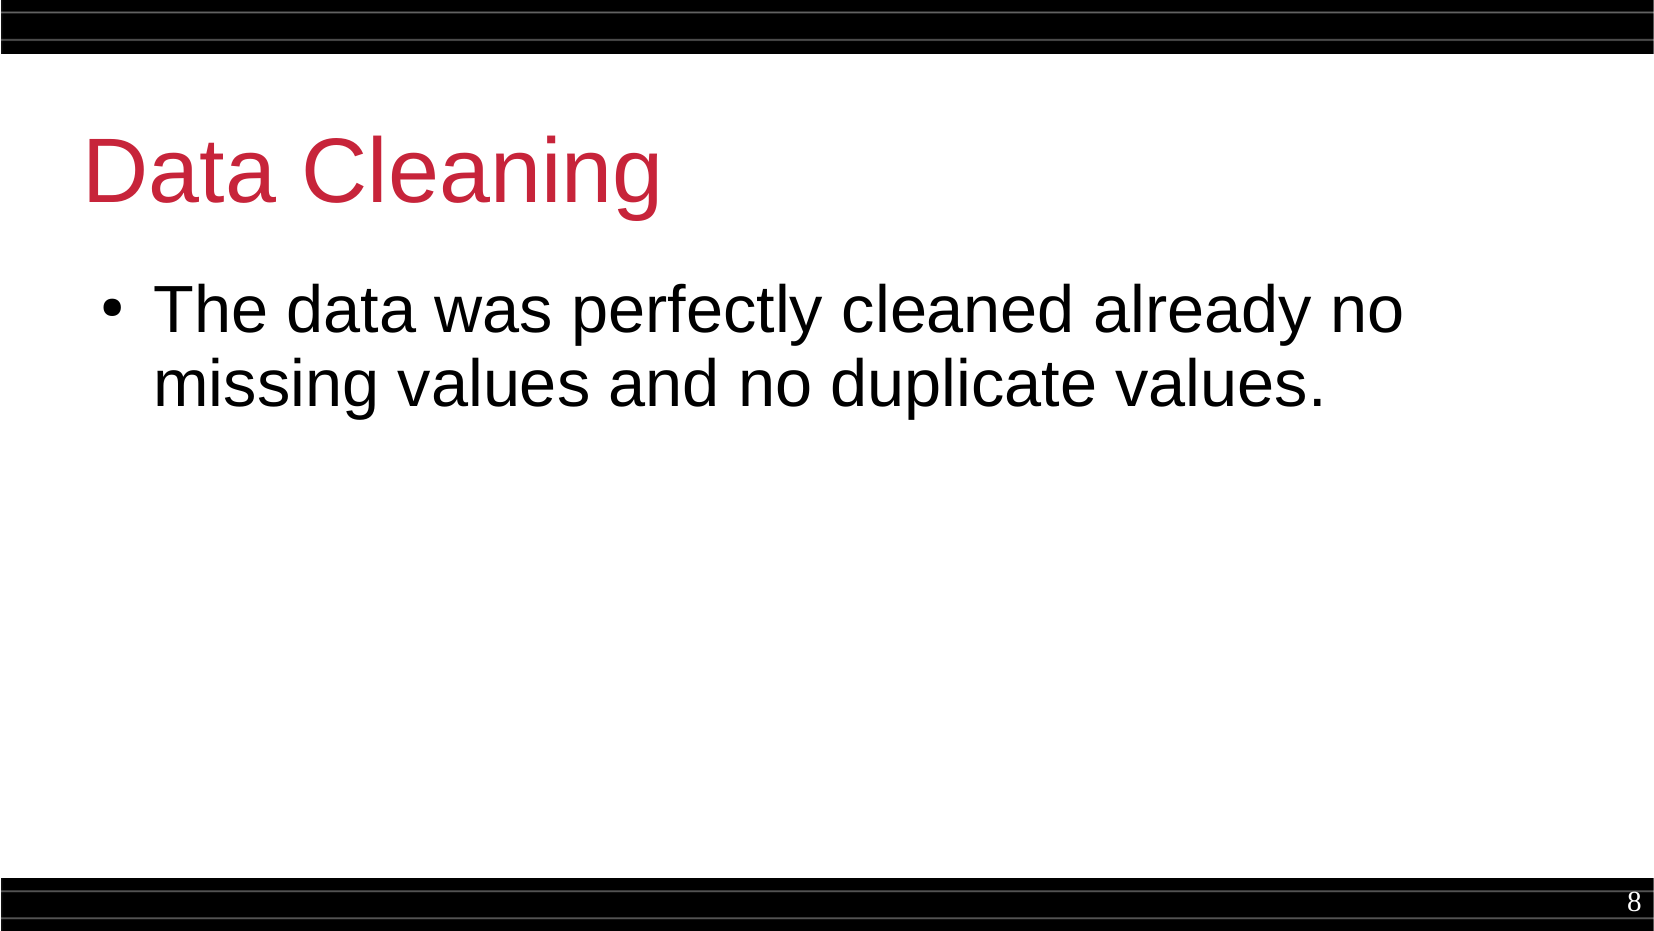

# Data Cleaning
The data was perfectly cleaned already no missing values and no duplicate values.